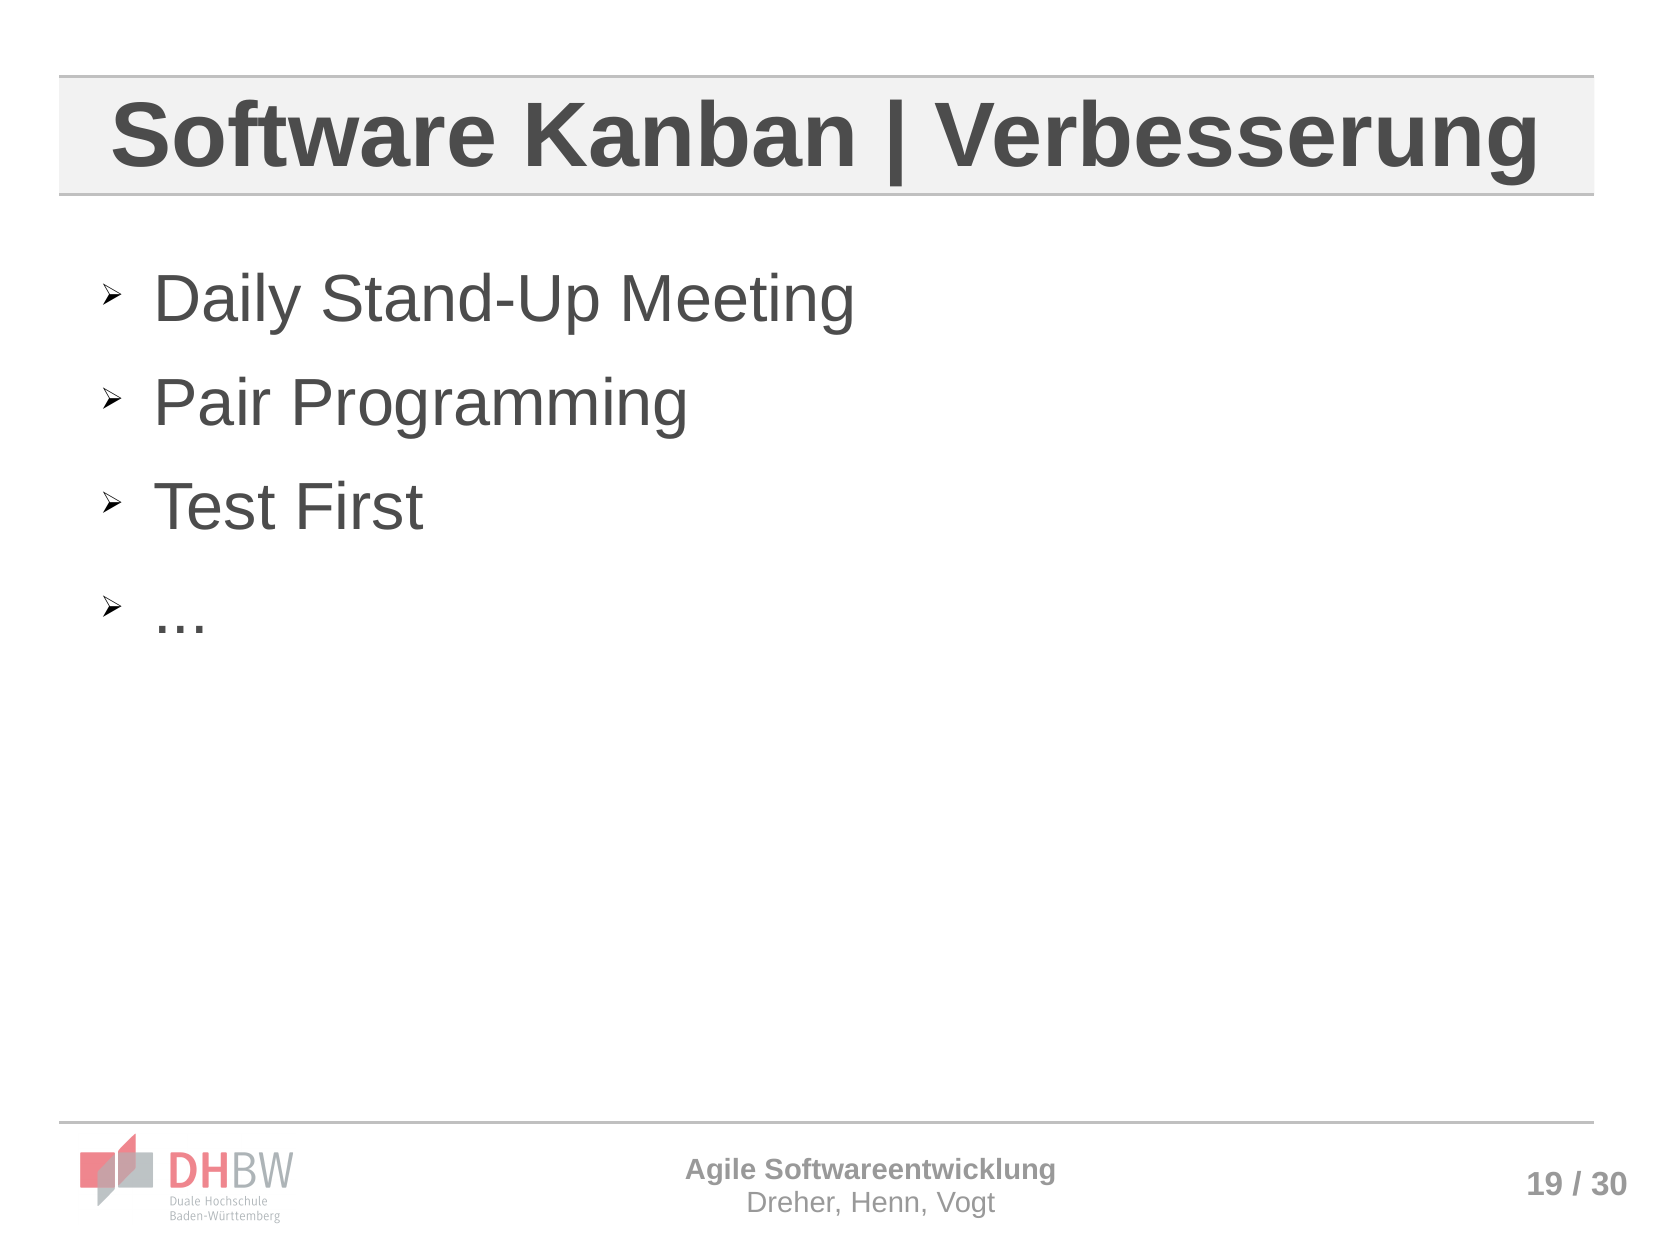

# Software Kanban | Verbesserung
Daily Stand-Up Meeting
Pair Programming
Test First
...